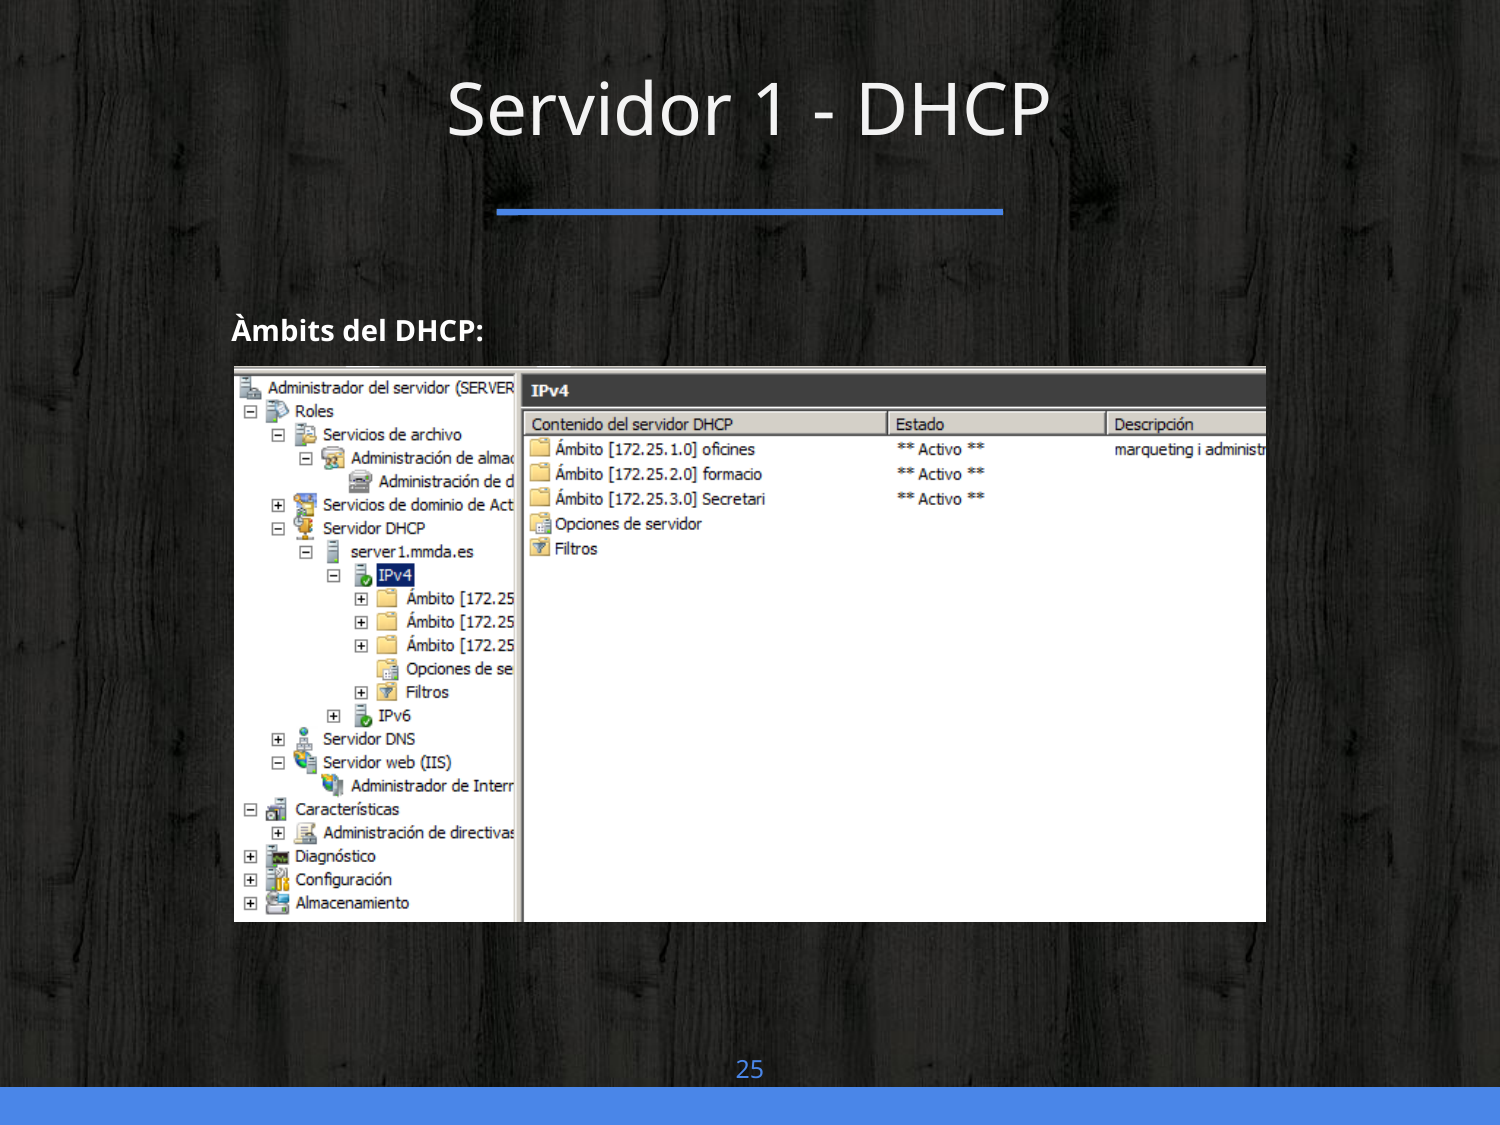

# Servidor 1 - DHCP
Àmbits del DHCP:
25